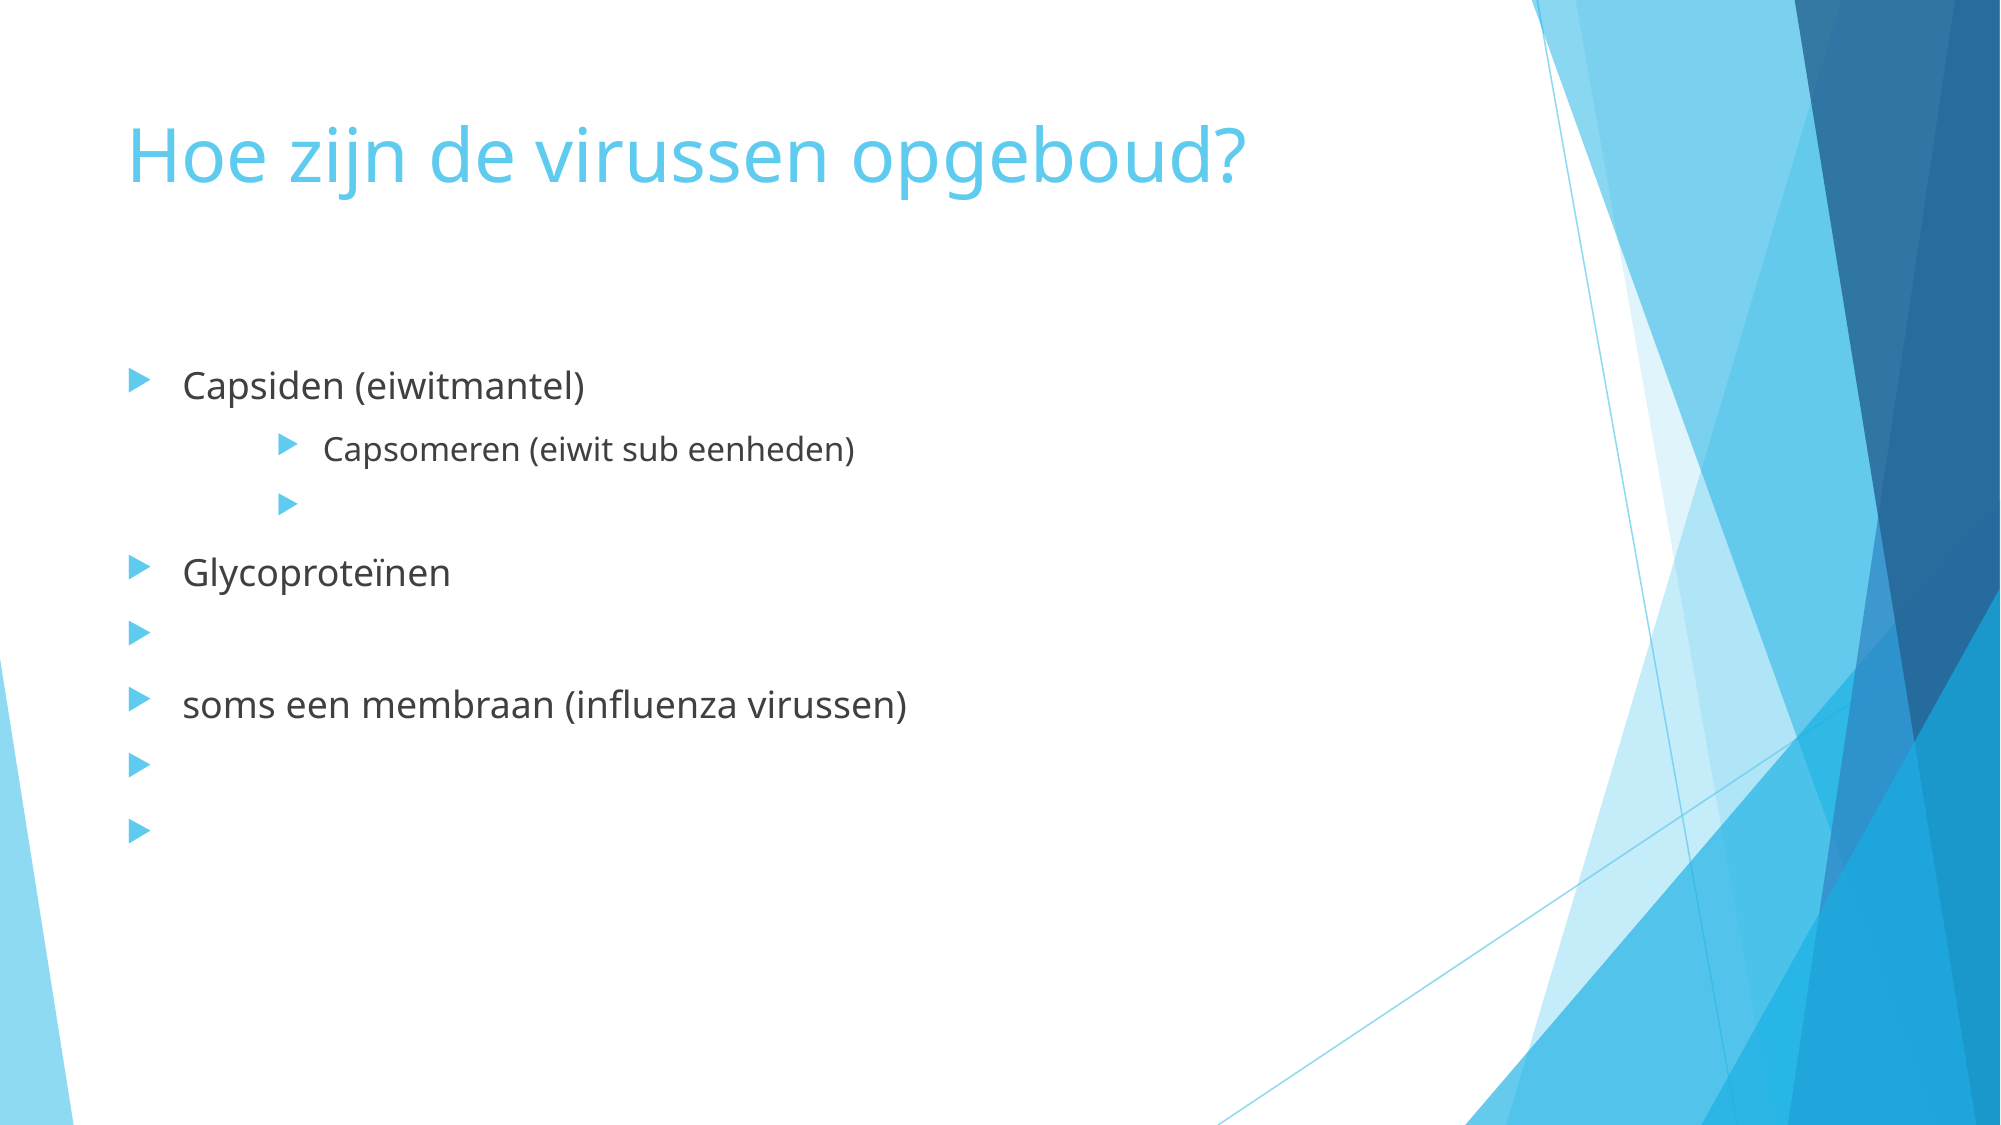

# Hoe zijn de virussen opgeboud?
Capsiden (eiwitmantel)
Capsomeren (eiwit sub eenheden)
Glycoproteïnen
soms een membraan (influenza virussen)